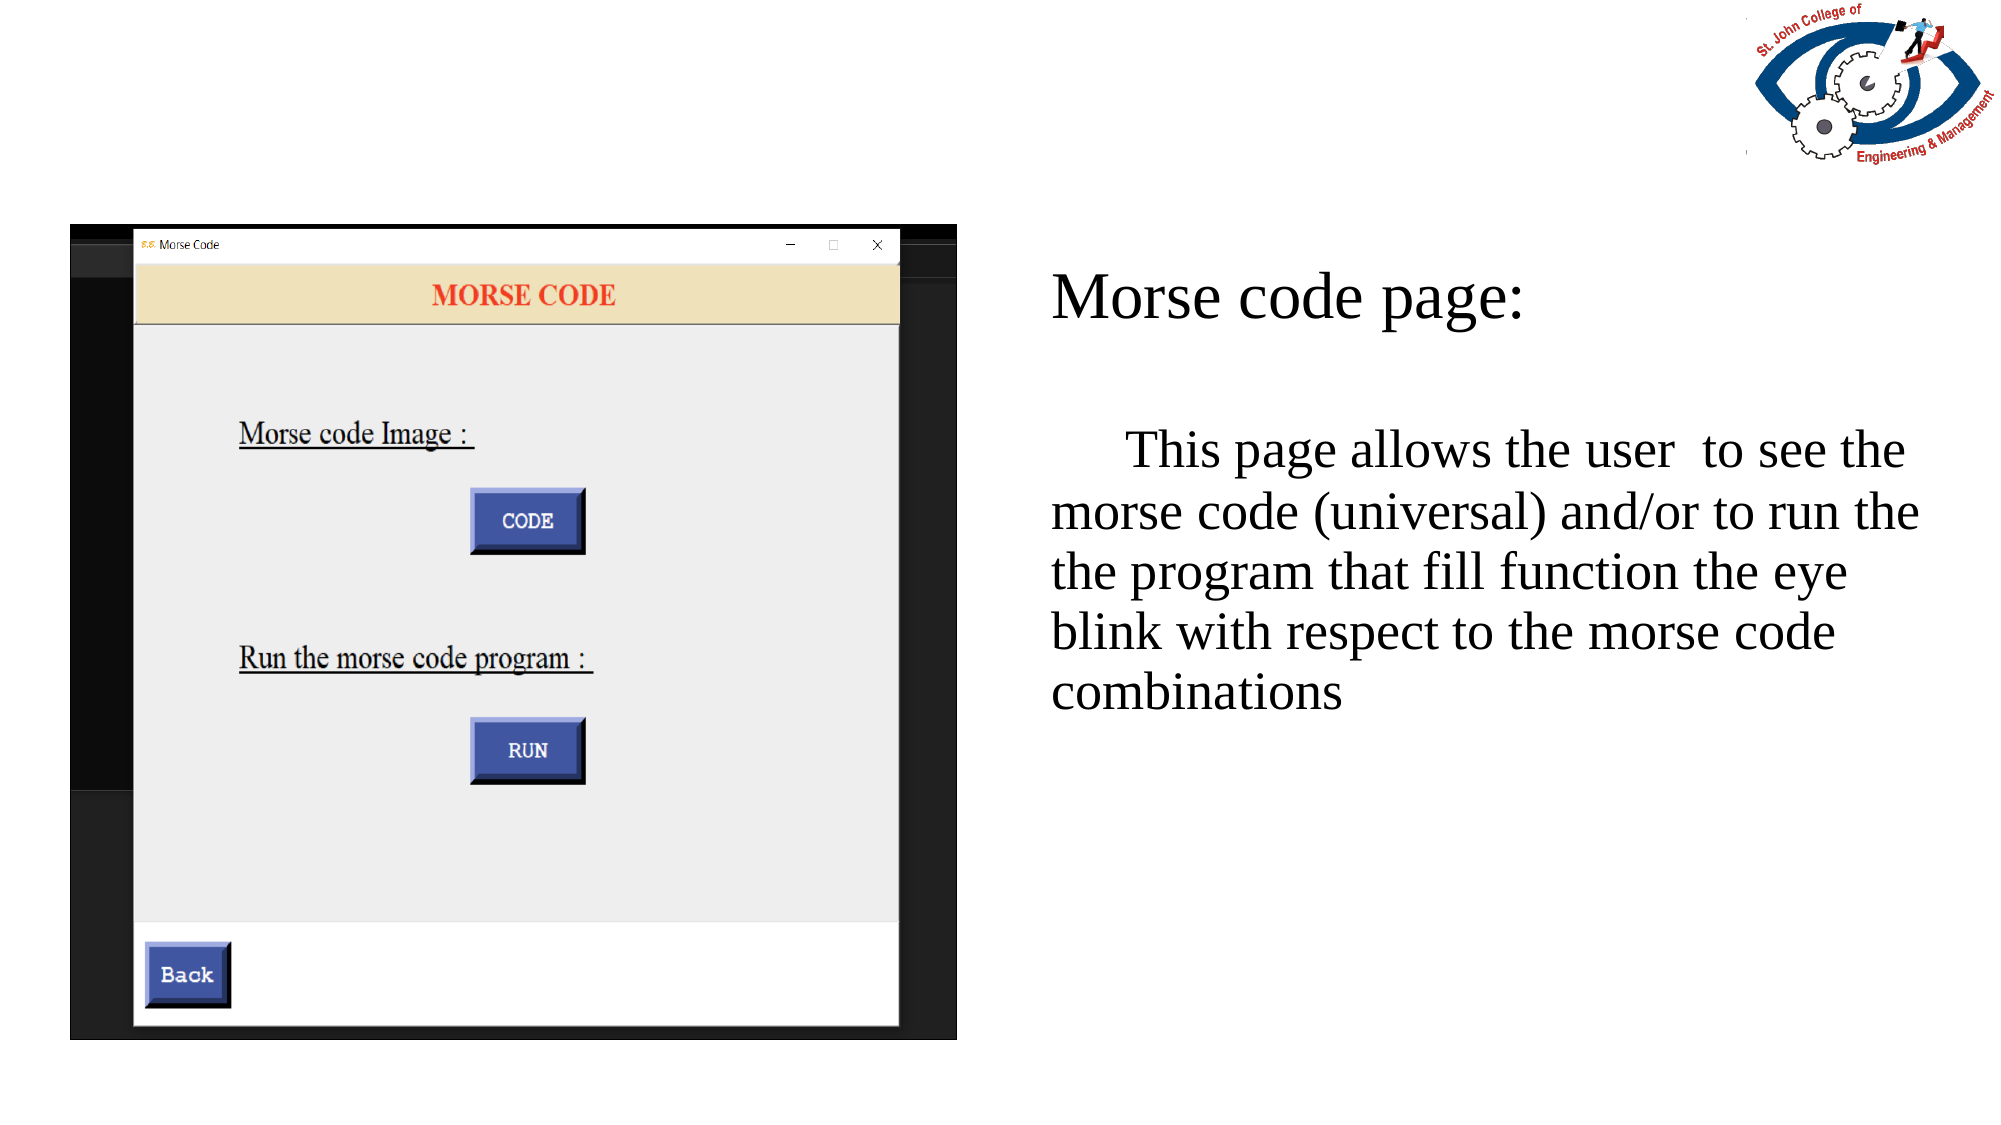

# Morse code page: This page allows the user to see the morse code (universal) and/or to run the the program that fill function the eye blink with respect to the morse code combinations